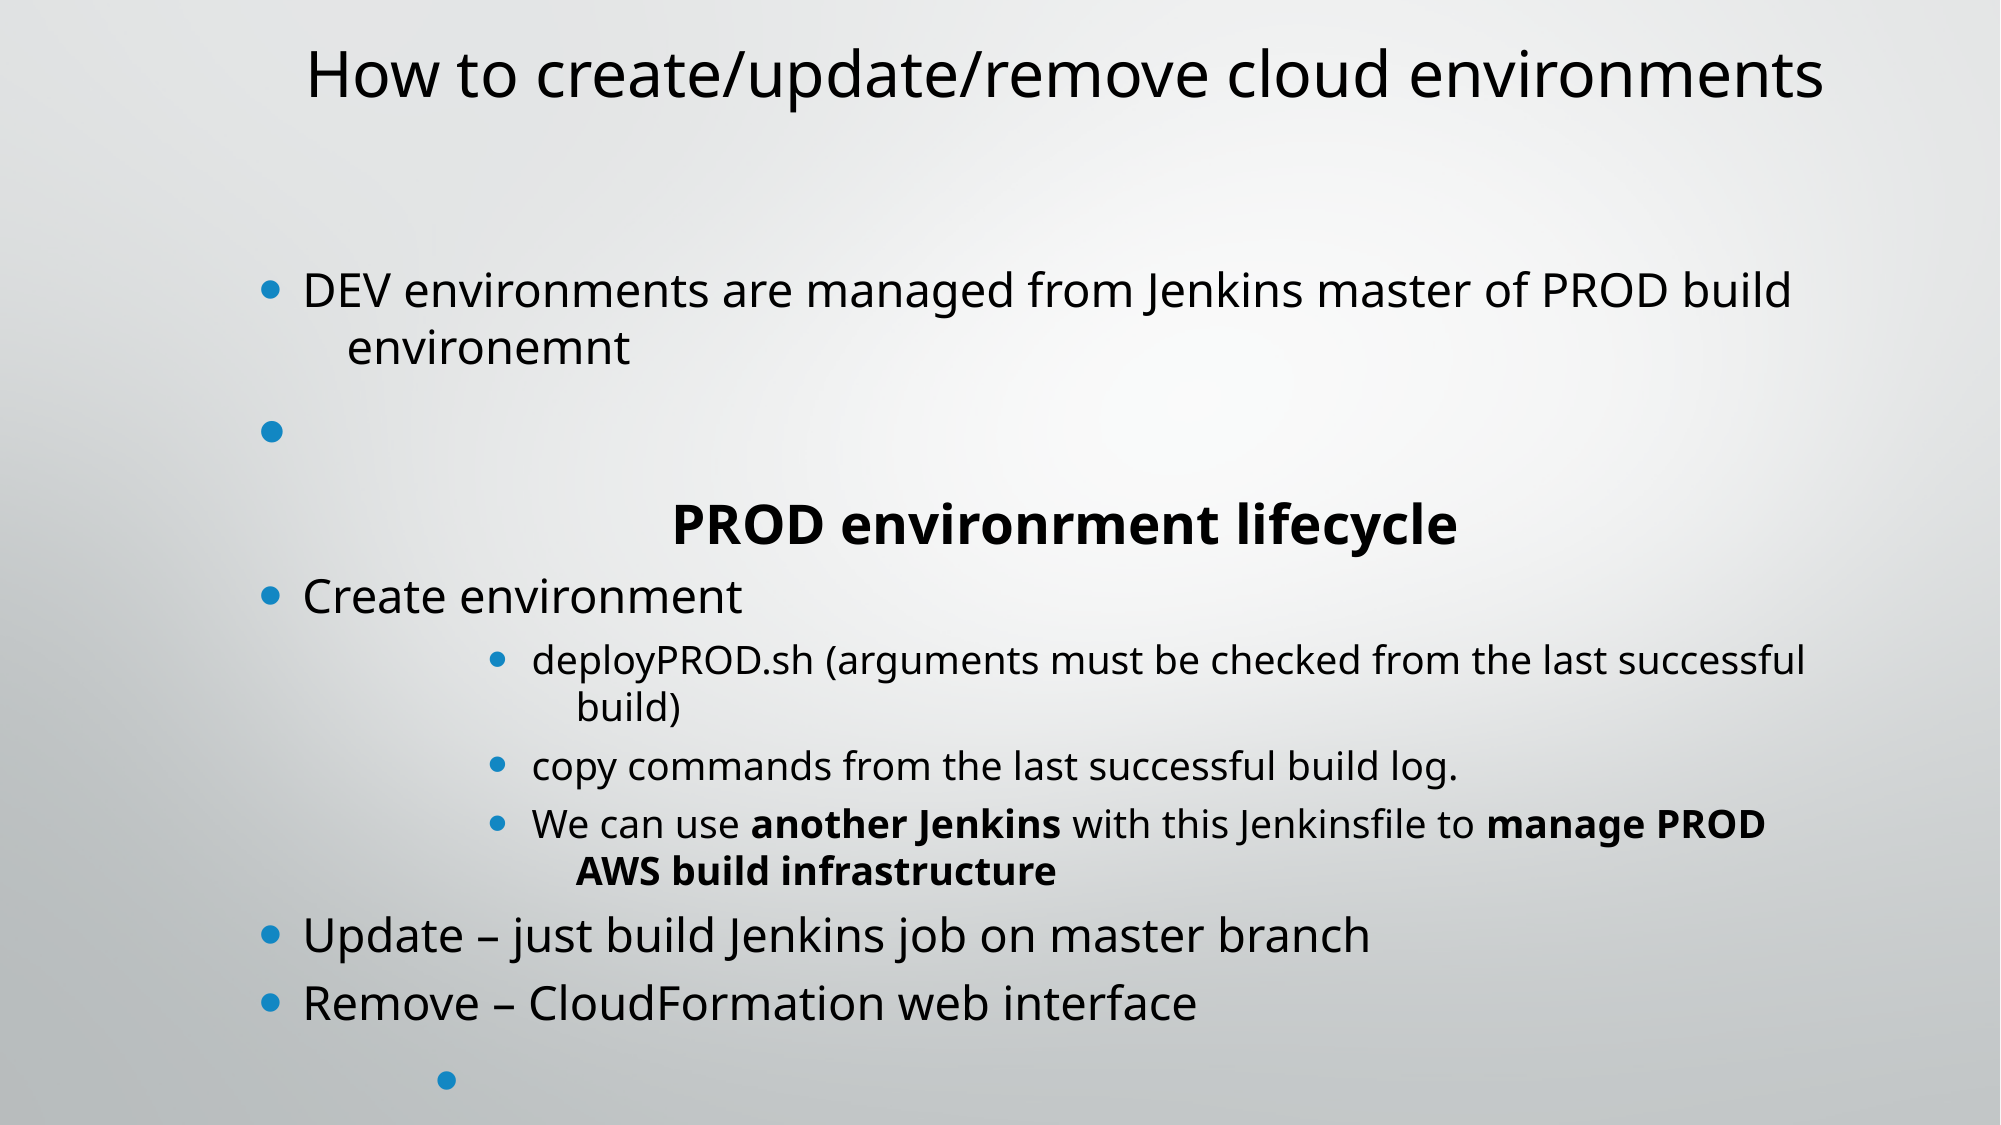

# How to create/update/remove cloud environments
DEV environments are managed from Jenkins master of PROD build environemnt
PROD environrment lifecycle
Create environment
deployPROD.sh (arguments must be checked from the last successful build)
copy commands from the last successful build log.
We can use another Jenkins with this Jenkinsfile to manage PROD AWS build infrastructure
Update – just build Jenkins job on master branch
Remove – CloudFormation web interface